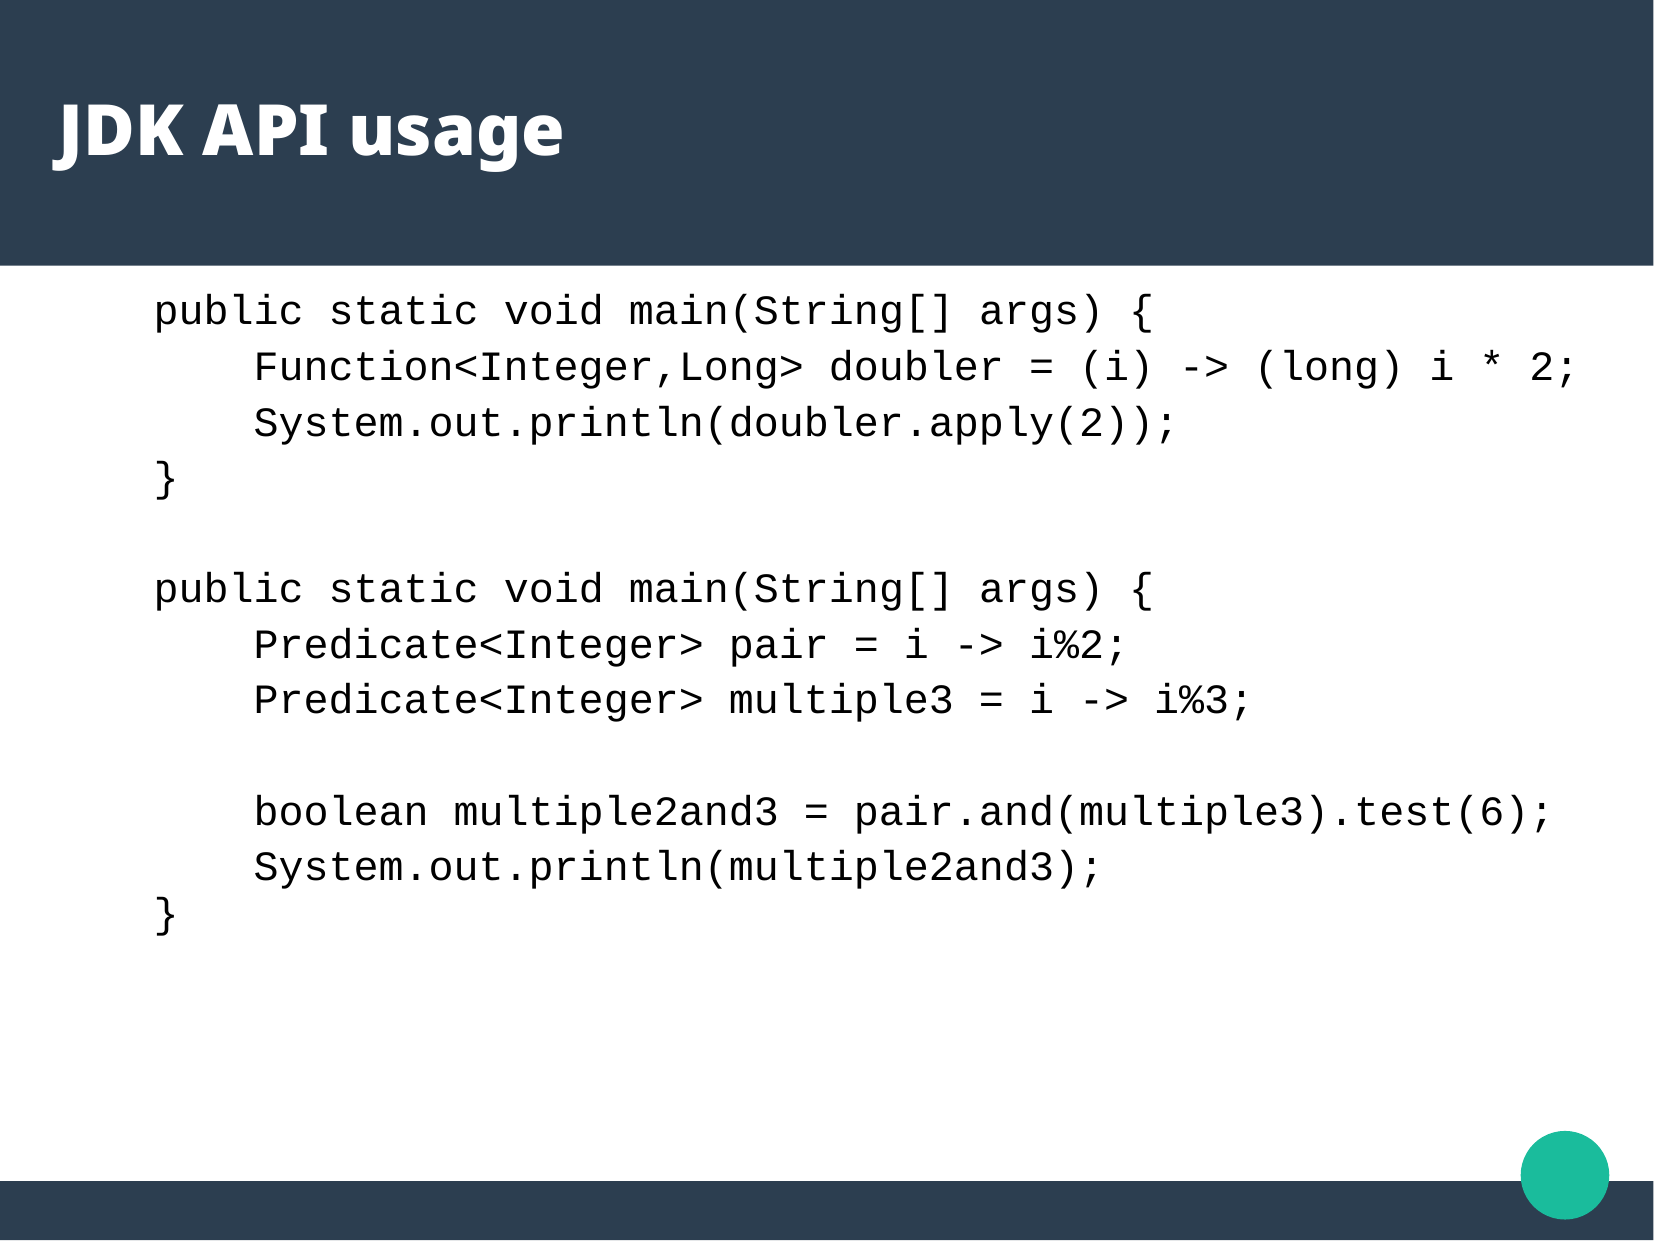

# JDK API usage
public static void main(String[] args) {
 Function<Integer,Long> doubler = (i) -> (long) i * 2;
 System.out.println(doubler.apply(2));
}
public static void main(String[] args) {
 Predicate<Integer> pair = i -> i%2;
 Predicate<Integer> multiple3 = i -> i%3;
 boolean multiple2and3 = pair.and(multiple3).test(6);
 System.out.println(multiple2and3);
}